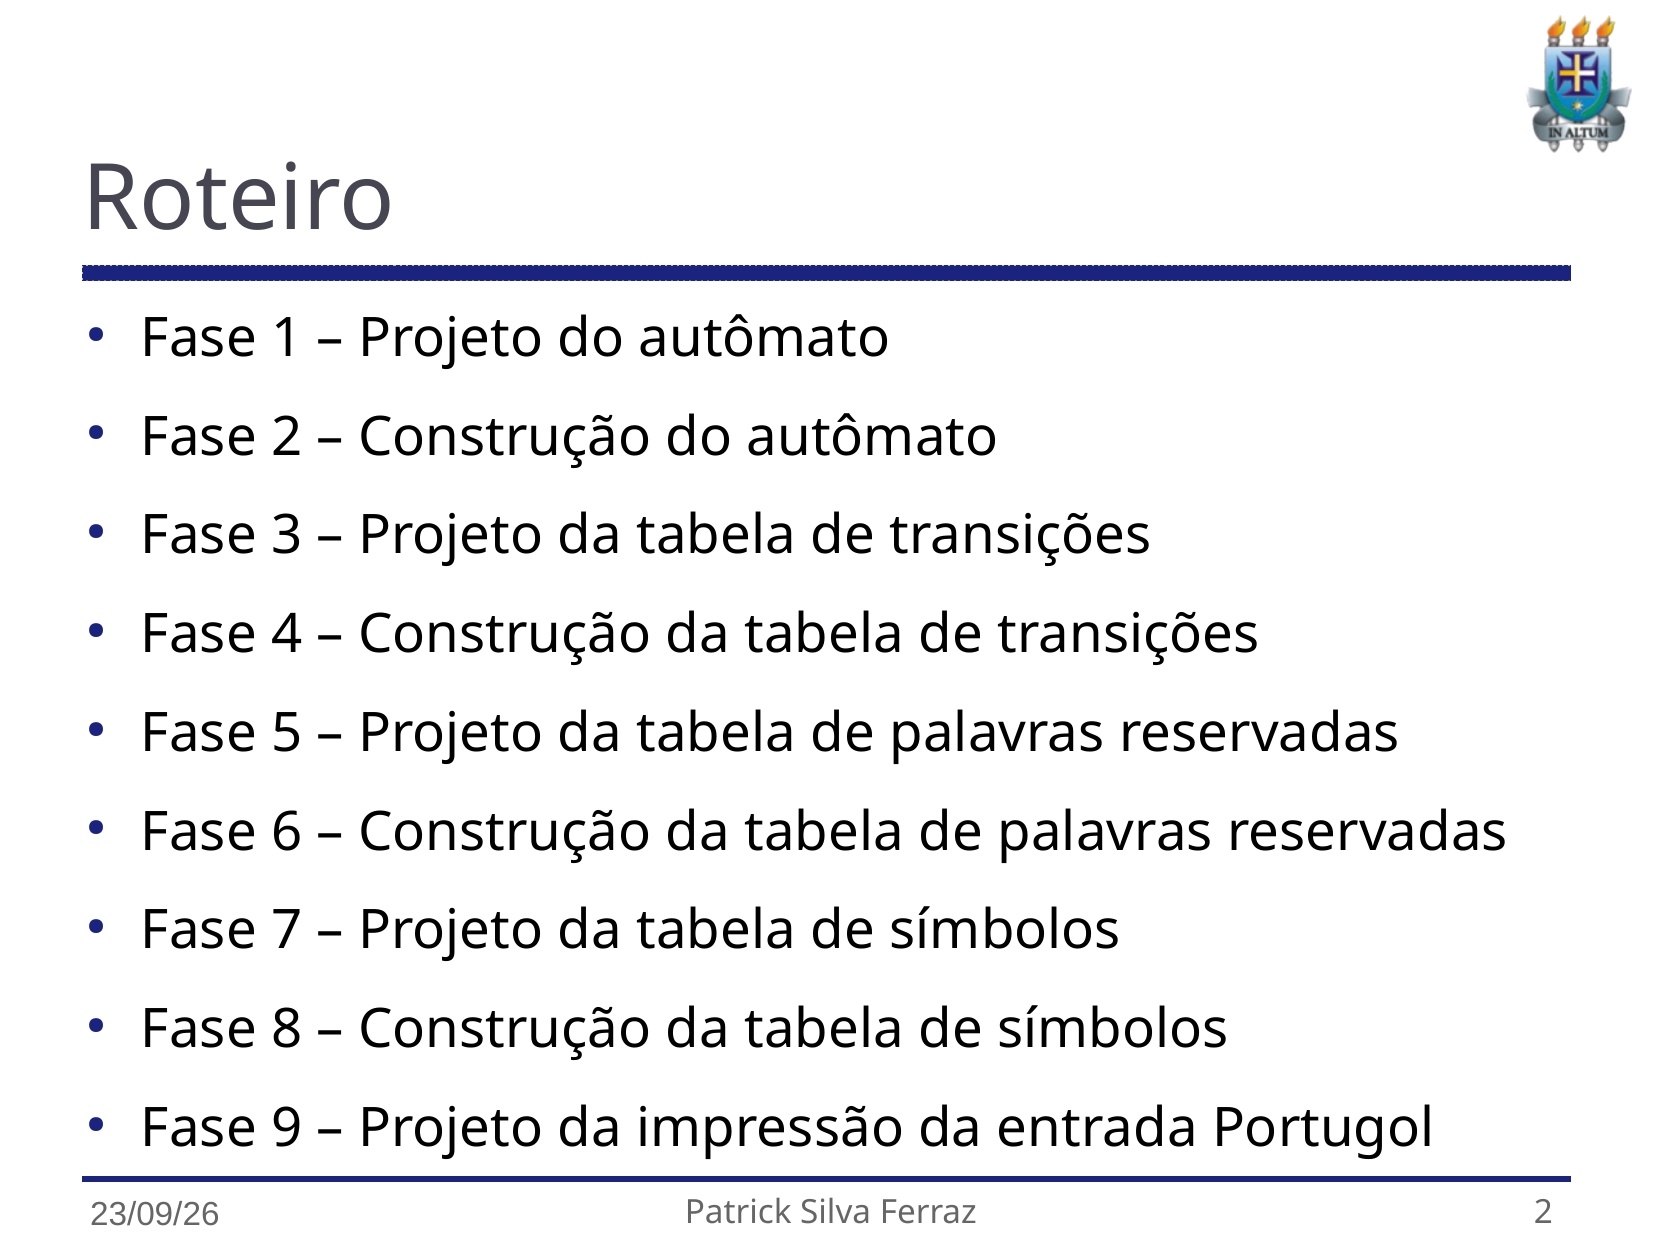

# Roteiro
Fase 1 – Projeto do autômato
Fase 2 – Construção do autômato
Fase 3 – Projeto da tabela de transições
Fase 4 – Construção da tabela de transições
Fase 5 – Projeto da tabela de palavras reservadas
Fase 6 – Construção da tabela de palavras reservadas
Fase 7 – Projeto da tabela de símbolos
Fase 8 – Construção da tabela de símbolos
Fase 9 – Projeto da impressão da entrada Portugol